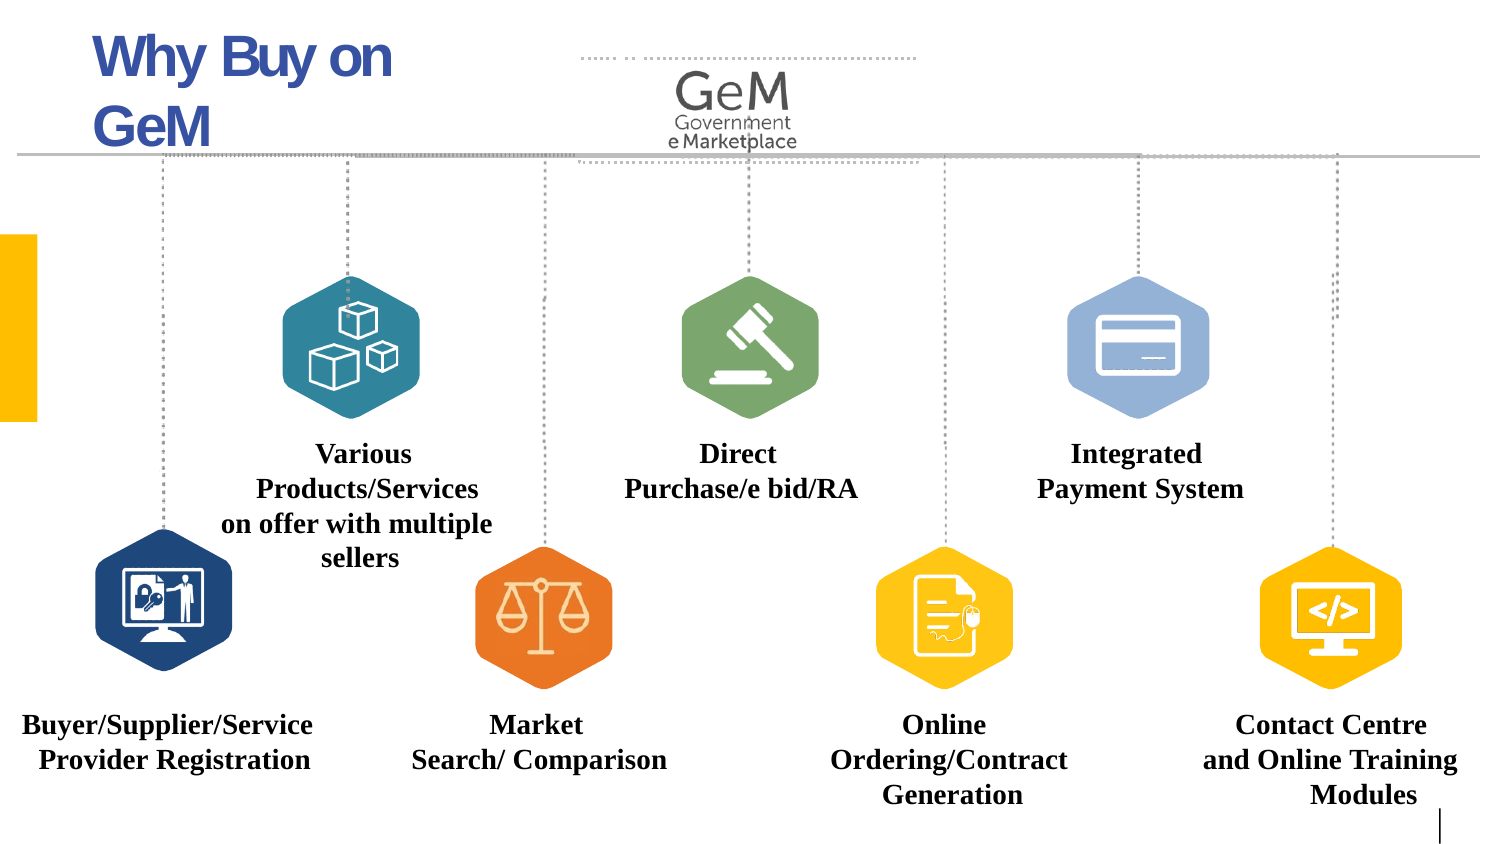

Why Buy on GeM
Various Products/Services
on offer with multiple sellers
Direct Purchase/e bid/RA
Integrated Payment System
Buyer/Supplier/Service Provider Registration
Market Search/ Comparison
Online Ordering/Contract Generation
Contact Centre and Online Training
Modules